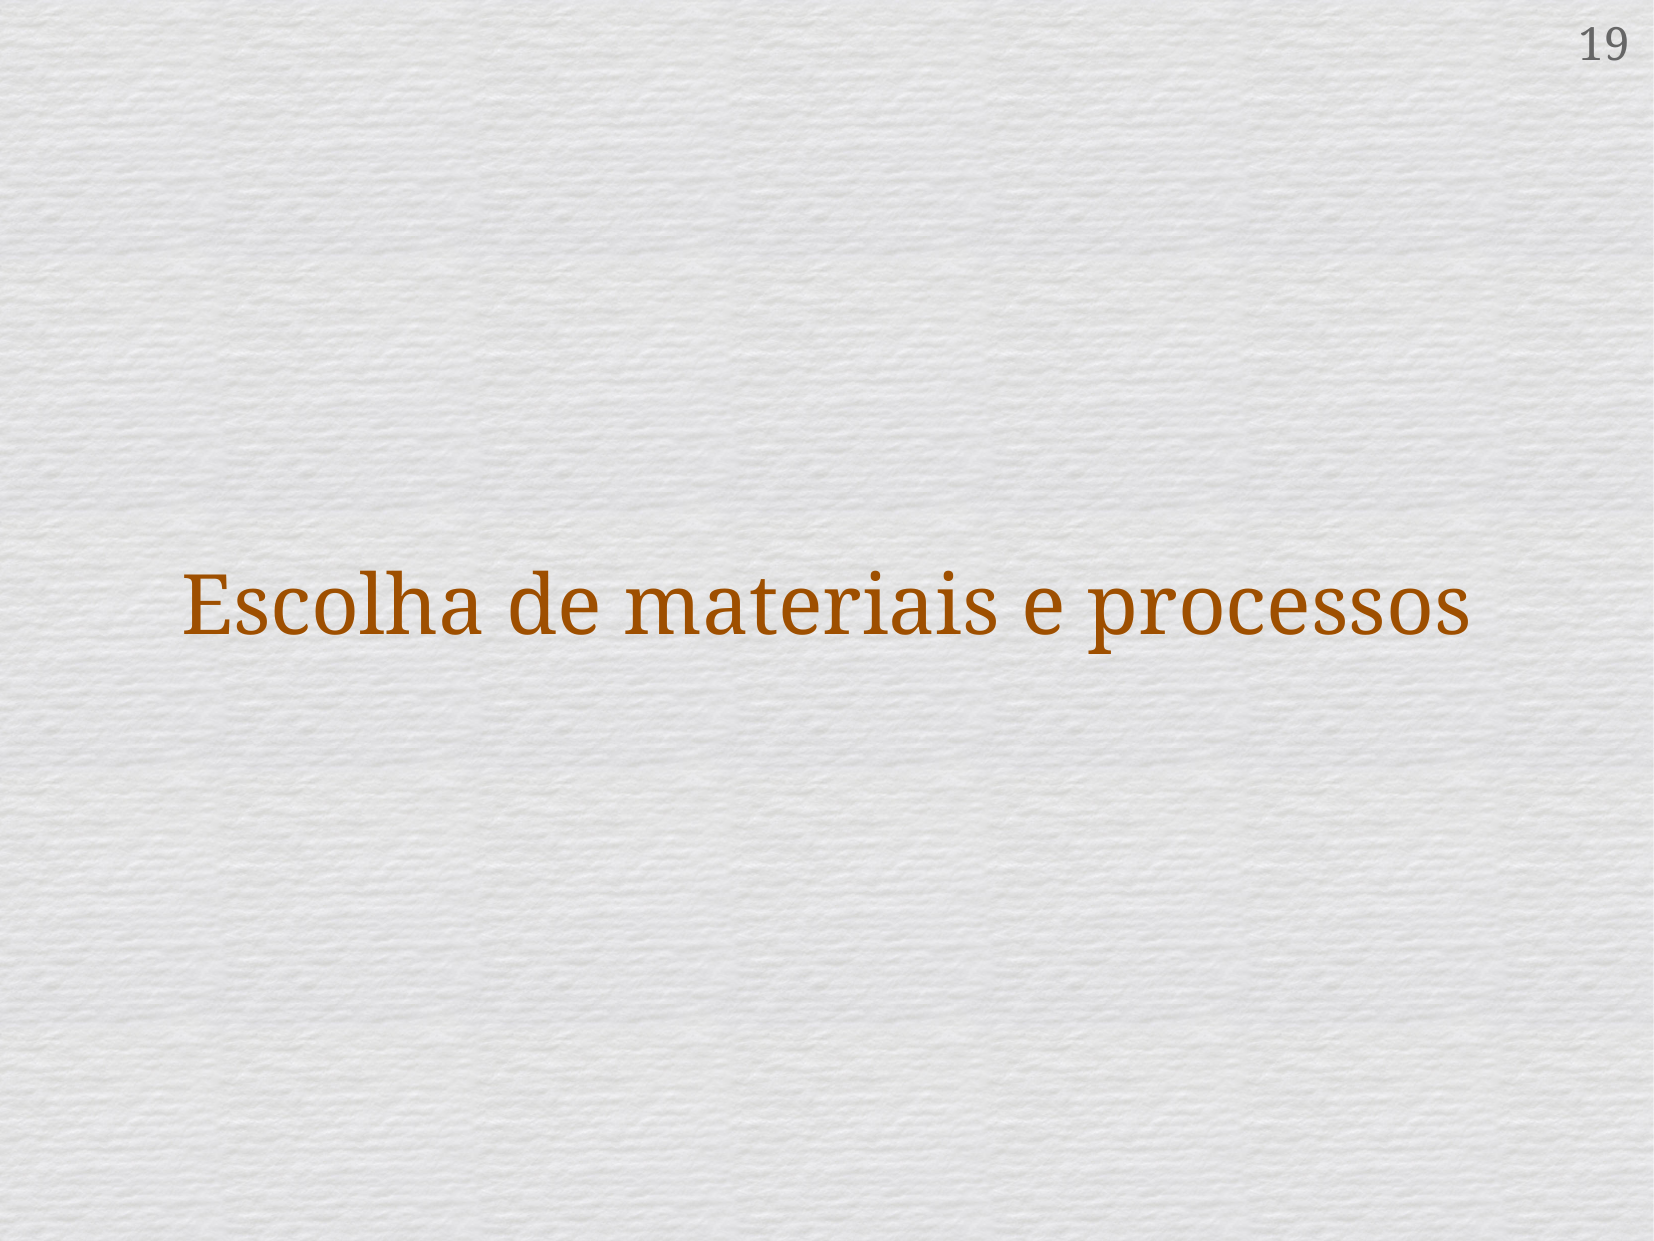

# Escolha de materiais e processos
19